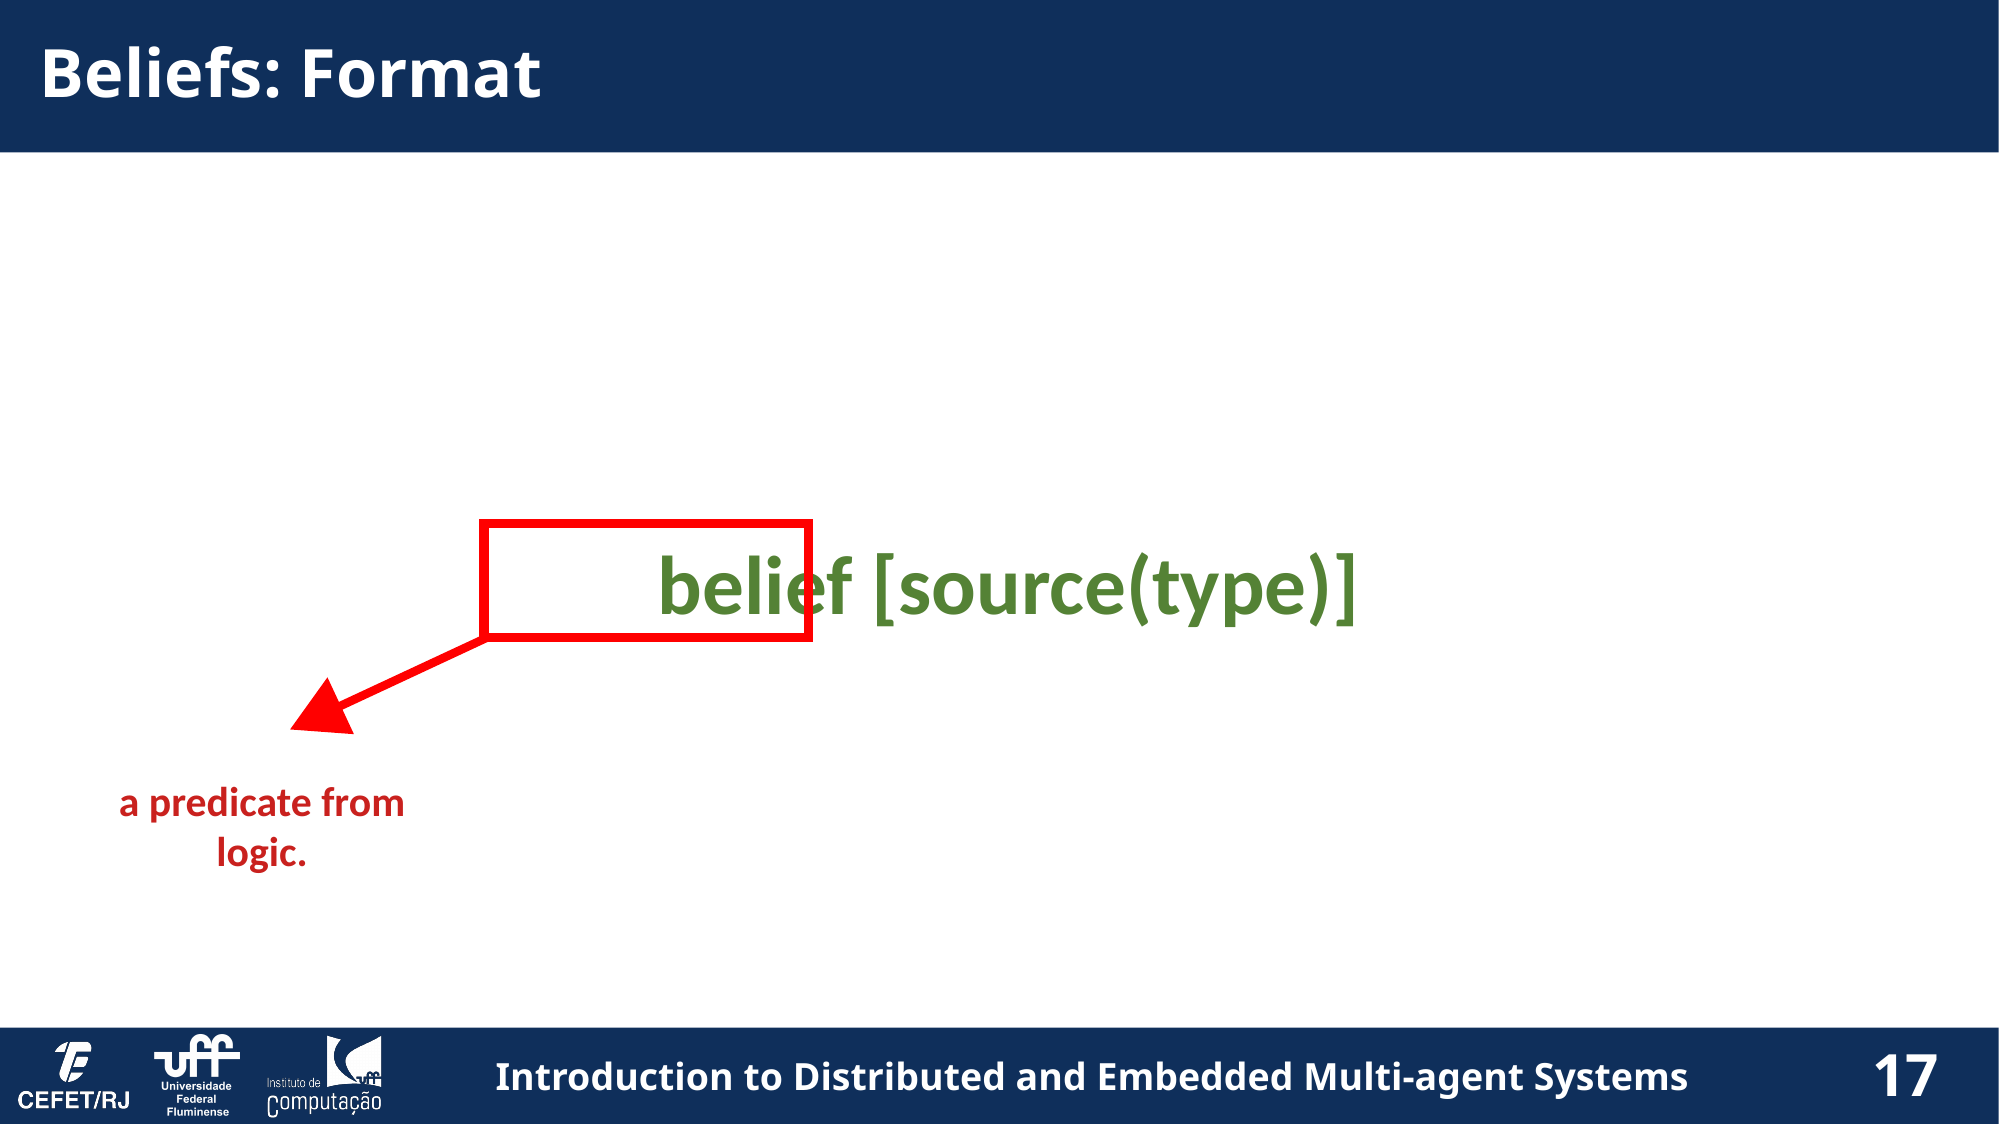

Beliefs: Format
belief [source(type)]
a predicate from logic.